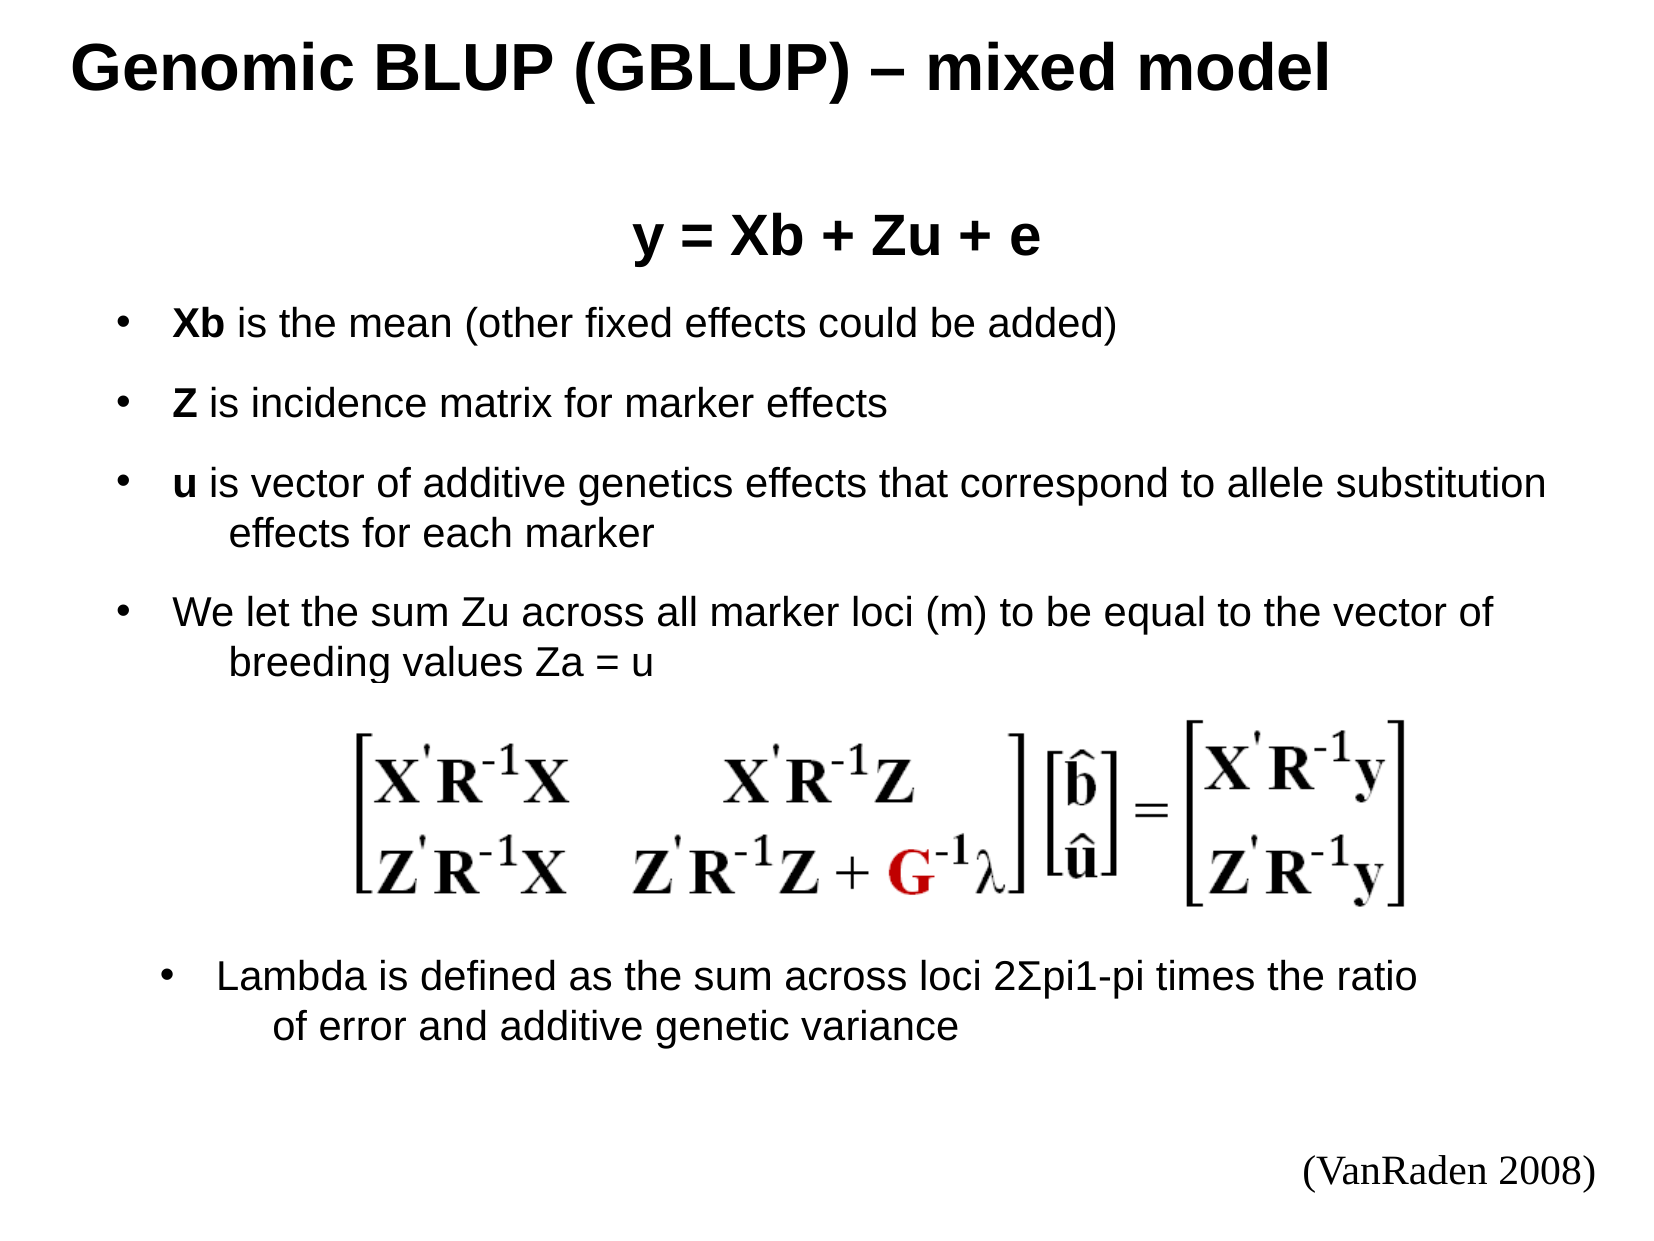

Genomic BLUP (GBLUP) – mixed model
y = Xb + Zu + e
Xb is the mean (other fixed effects could be added)
Z is incidence matrix for marker effects
u is vector of additive genetics effects that correspond to allele substitution effects for each marker
We let the sum Zu across all marker loci (m) to be equal to the vector of breeding values Za = u
Lambda is defined as the sum across loci 2Σpi1-pi times the ratio of error and additive genetic variance
(VanRaden 2008)